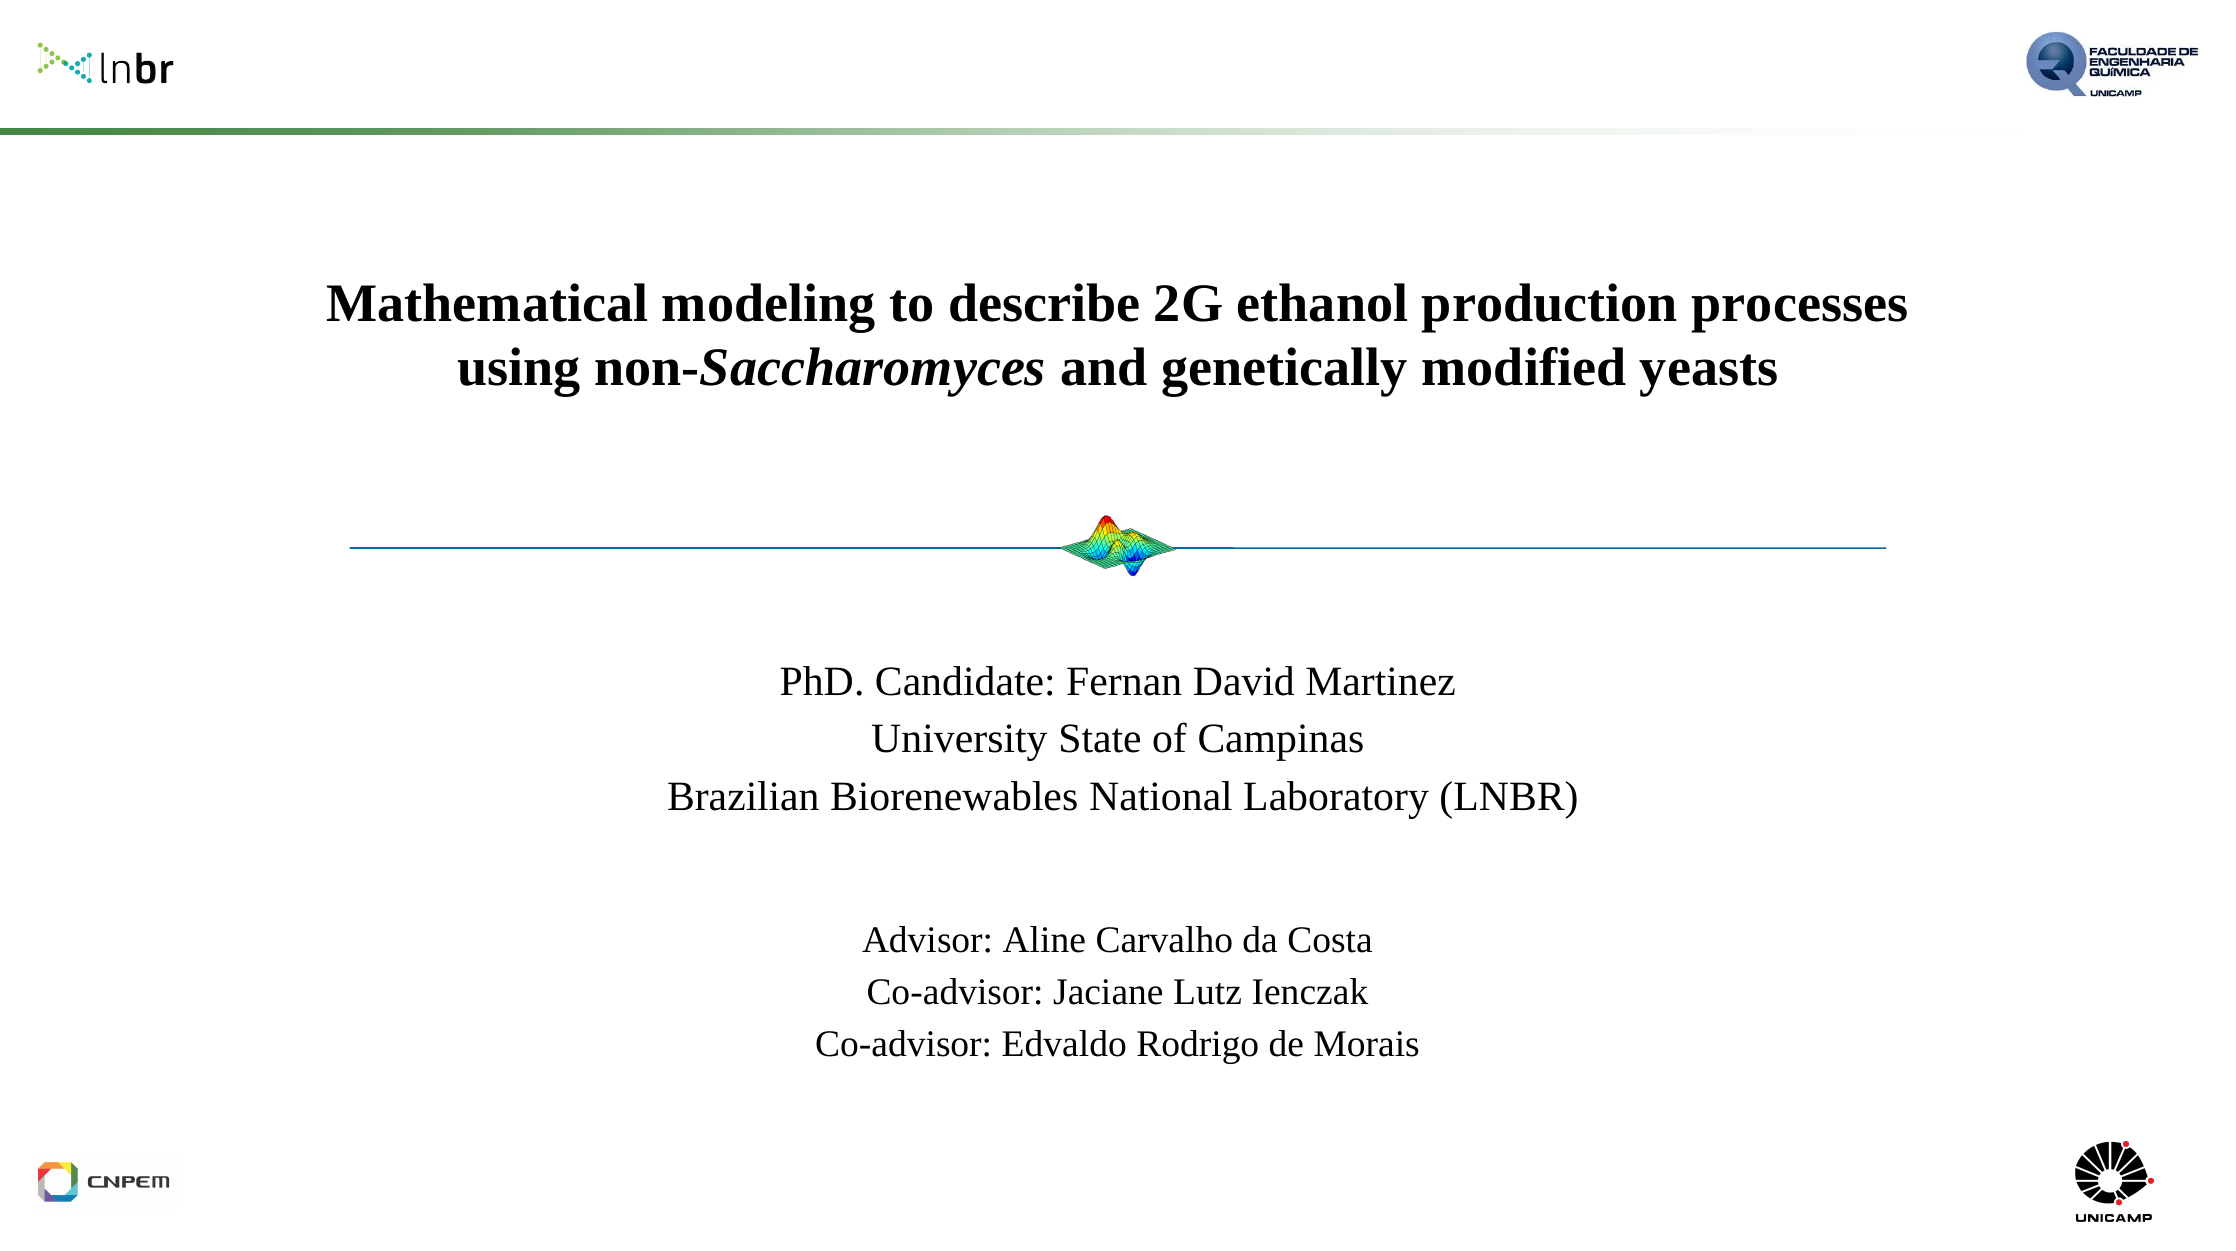

Mathematical modeling to describe 2G ethanol production processes using non-Saccharomyces and genetically modified yeasts
PhD. Candidate: Fernan David Martinez
University State of Campinas
 Brazilian Biorenewables National Laboratory (LNBR)
Advisor: Aline Carvalho da Costa
Co-advisor: Jaciane Lutz Ienczak
Co-advisor: Edvaldo Rodrigo de Morais